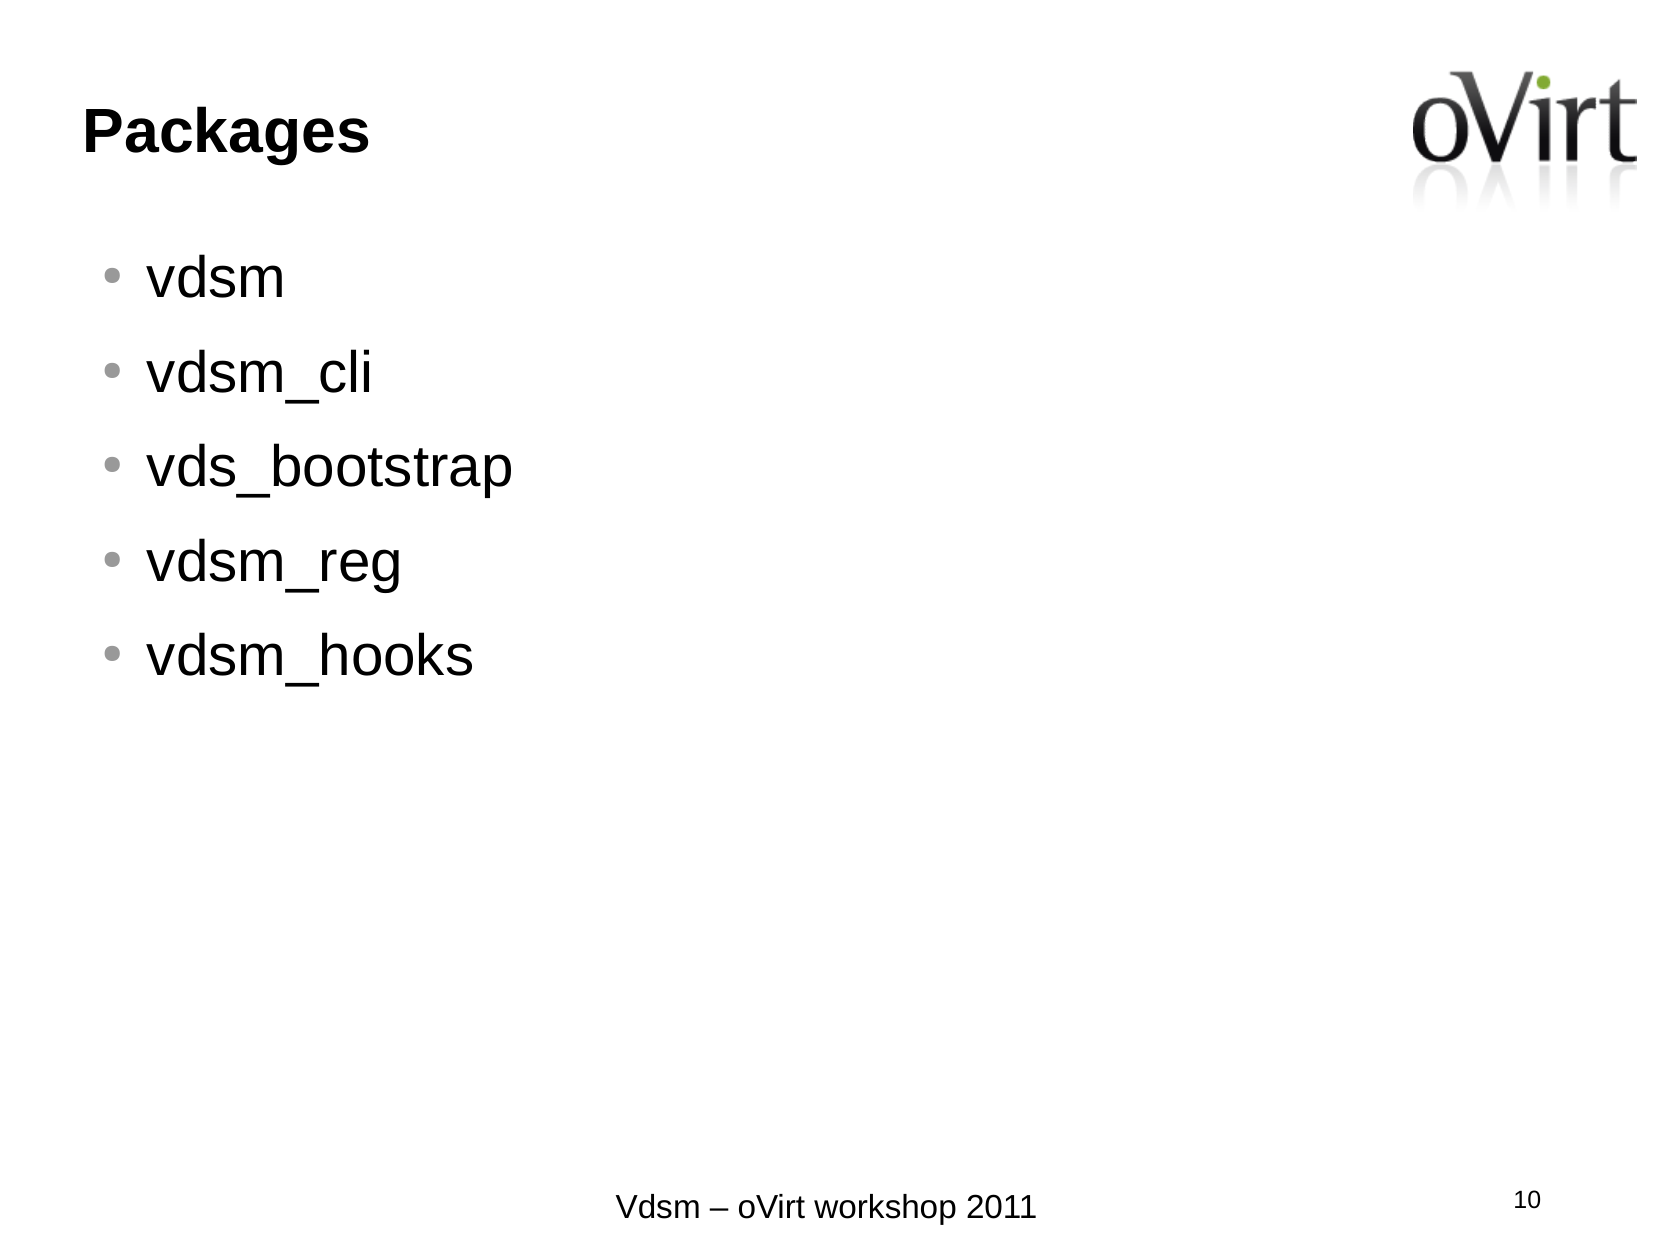

# Packages
vdsm
vdsm_cli
vds_bootstrap
vdsm_reg
vdsm_hooks